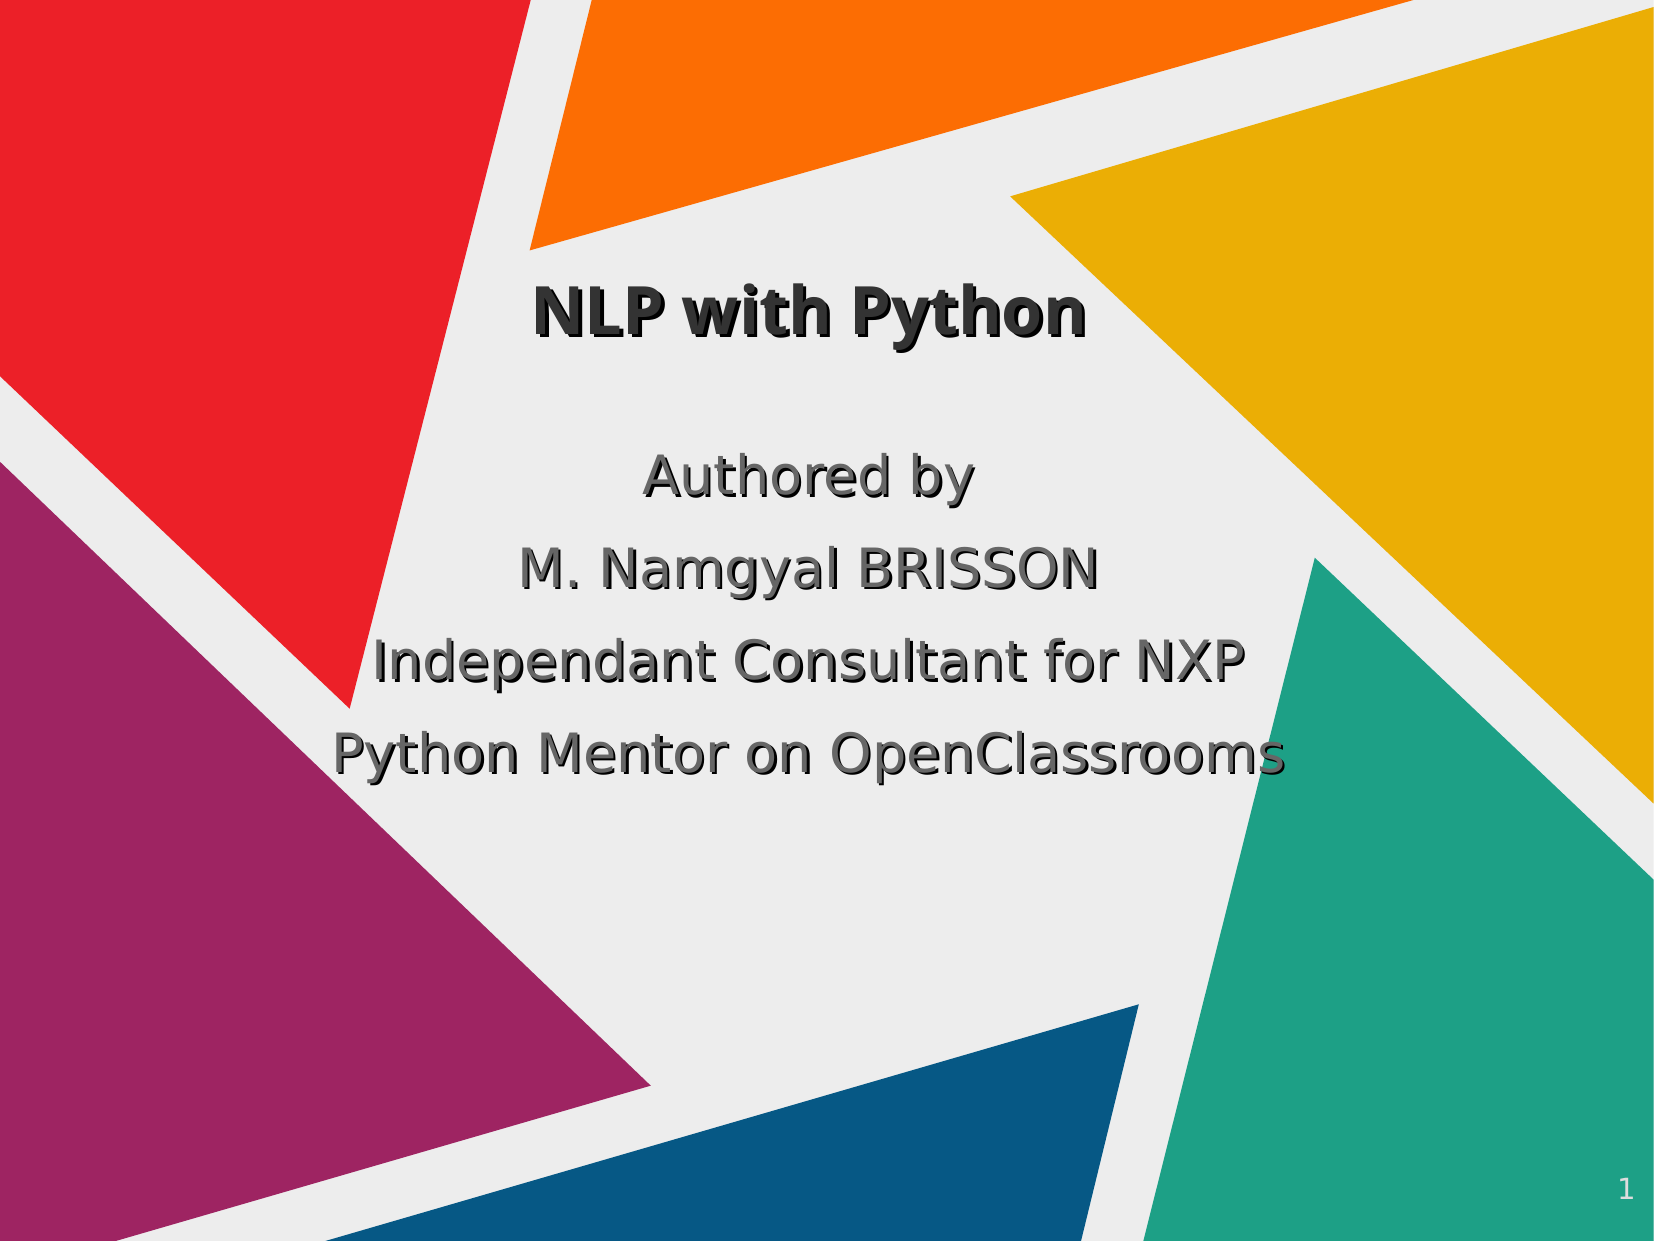

# NLP with Python
Authored by
M. Namgyal BRISSON
Independant Consultant for NXP
Python Mentor on OpenClassrooms
1